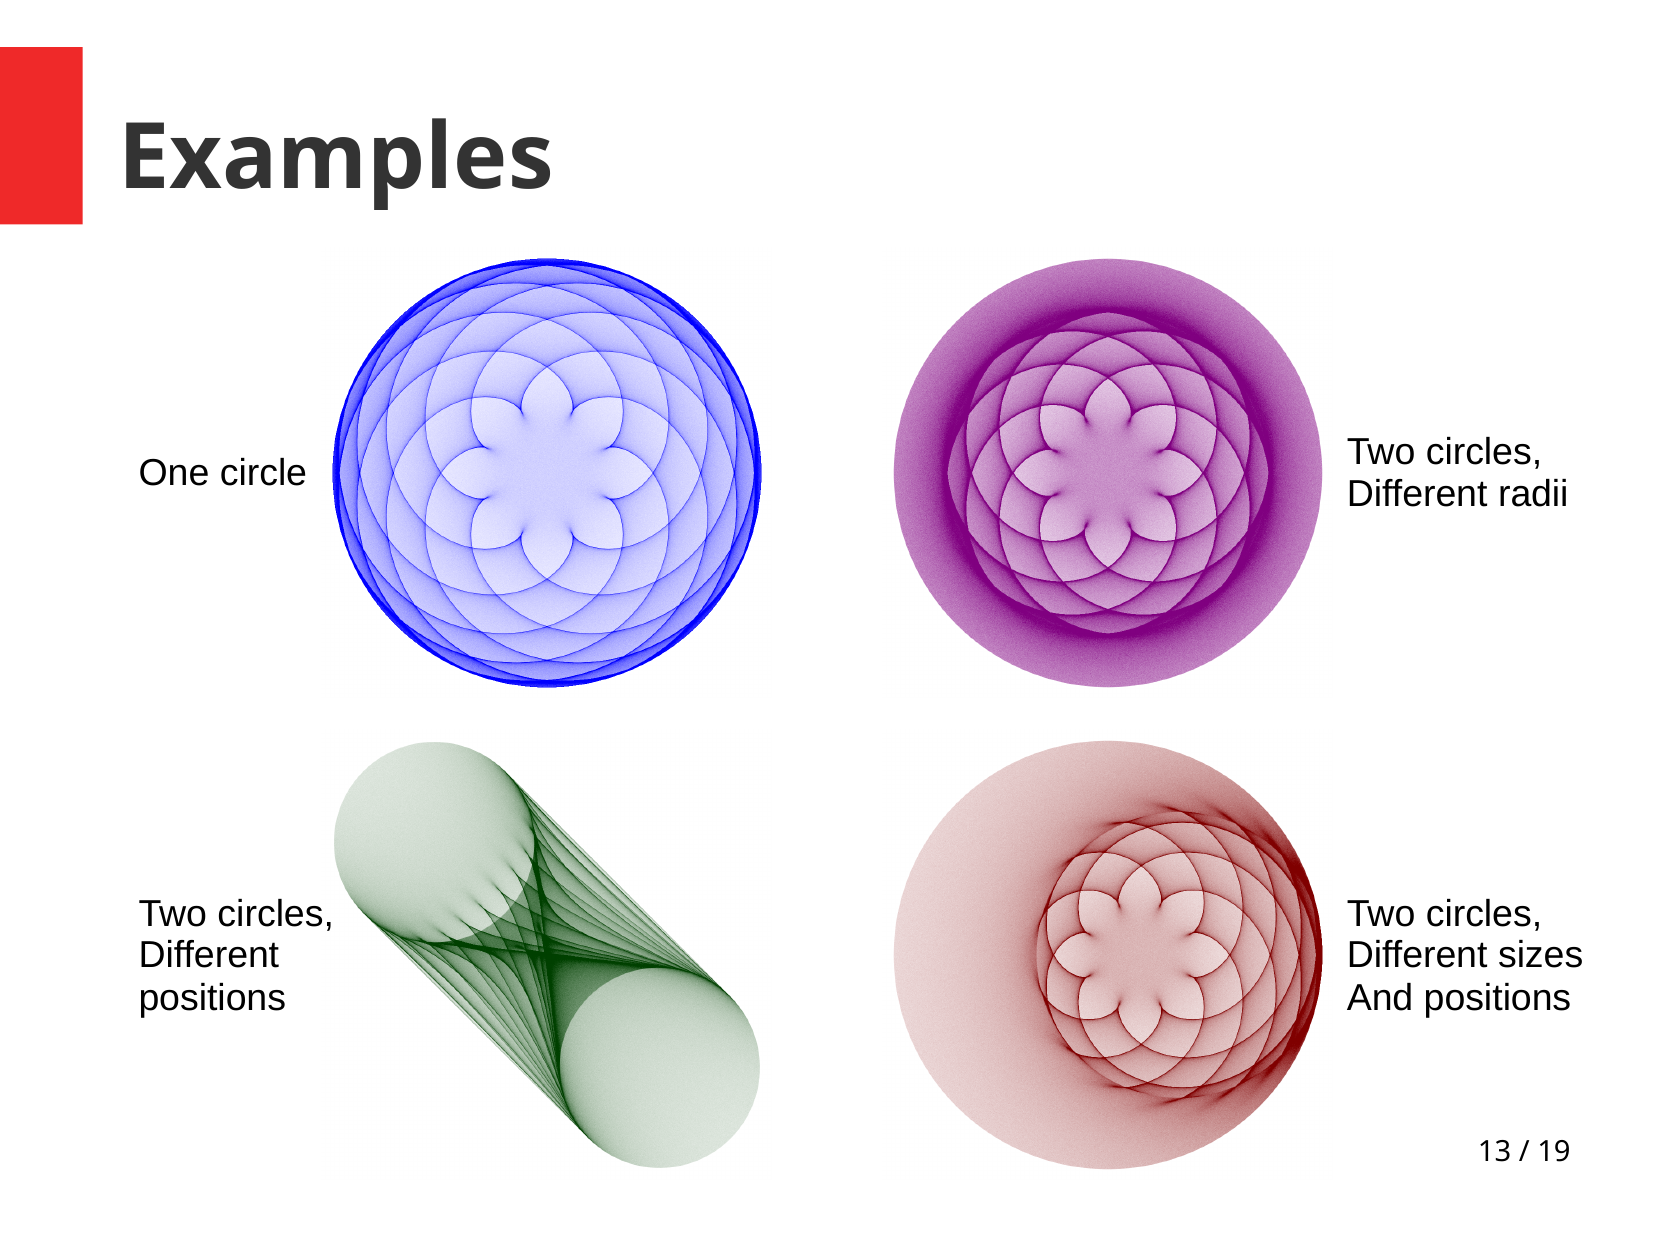

# Examples
Two circles,
Different radii
One circle
Two circles,
Different
positions
Two circles,
Different sizes
And positions
13